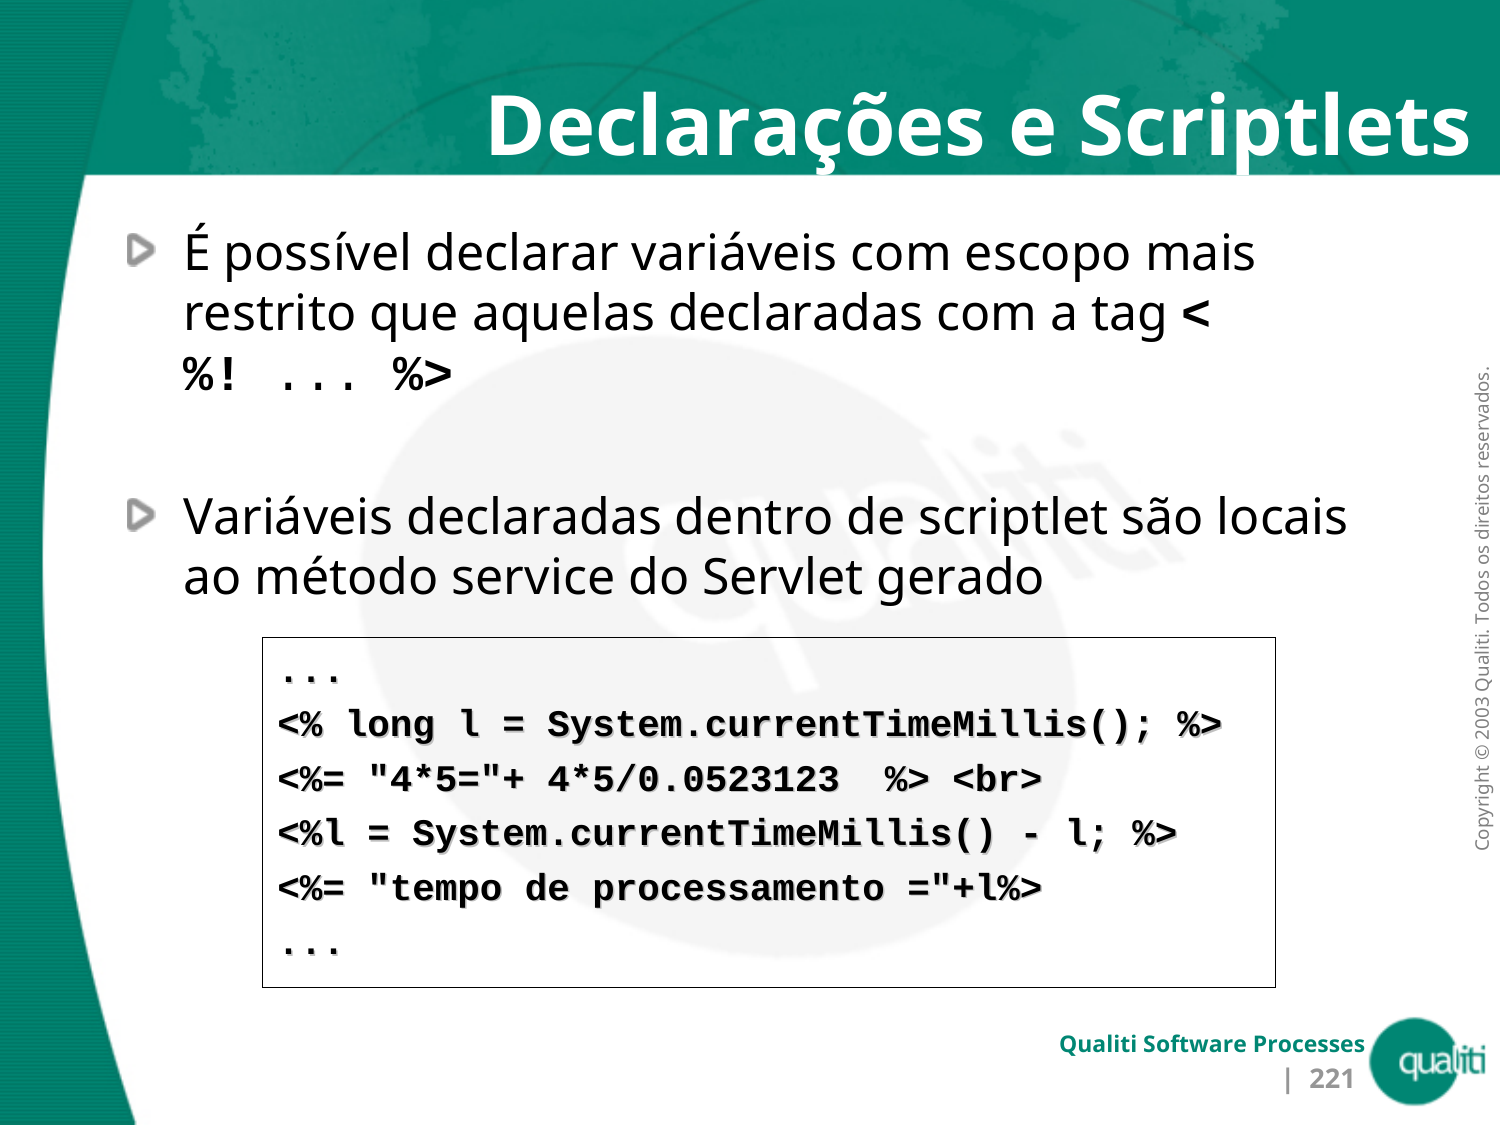

# Declarações e Scriptlets
É possível declarar variáveis com escopo mais restrito que aquelas declaradas com a tag <%! ... %>
Variáveis declaradas dentro de scriptlet são locais ao método service do Servlet gerado
...
<% long l = System.currentTimeMillis(); %>
<%= "4*5="+ 4*5/0.0523123 %> <br>
<%l = System.currentTimeMillis() - l; %>
<%= "tempo de processamento ="+l%>
...